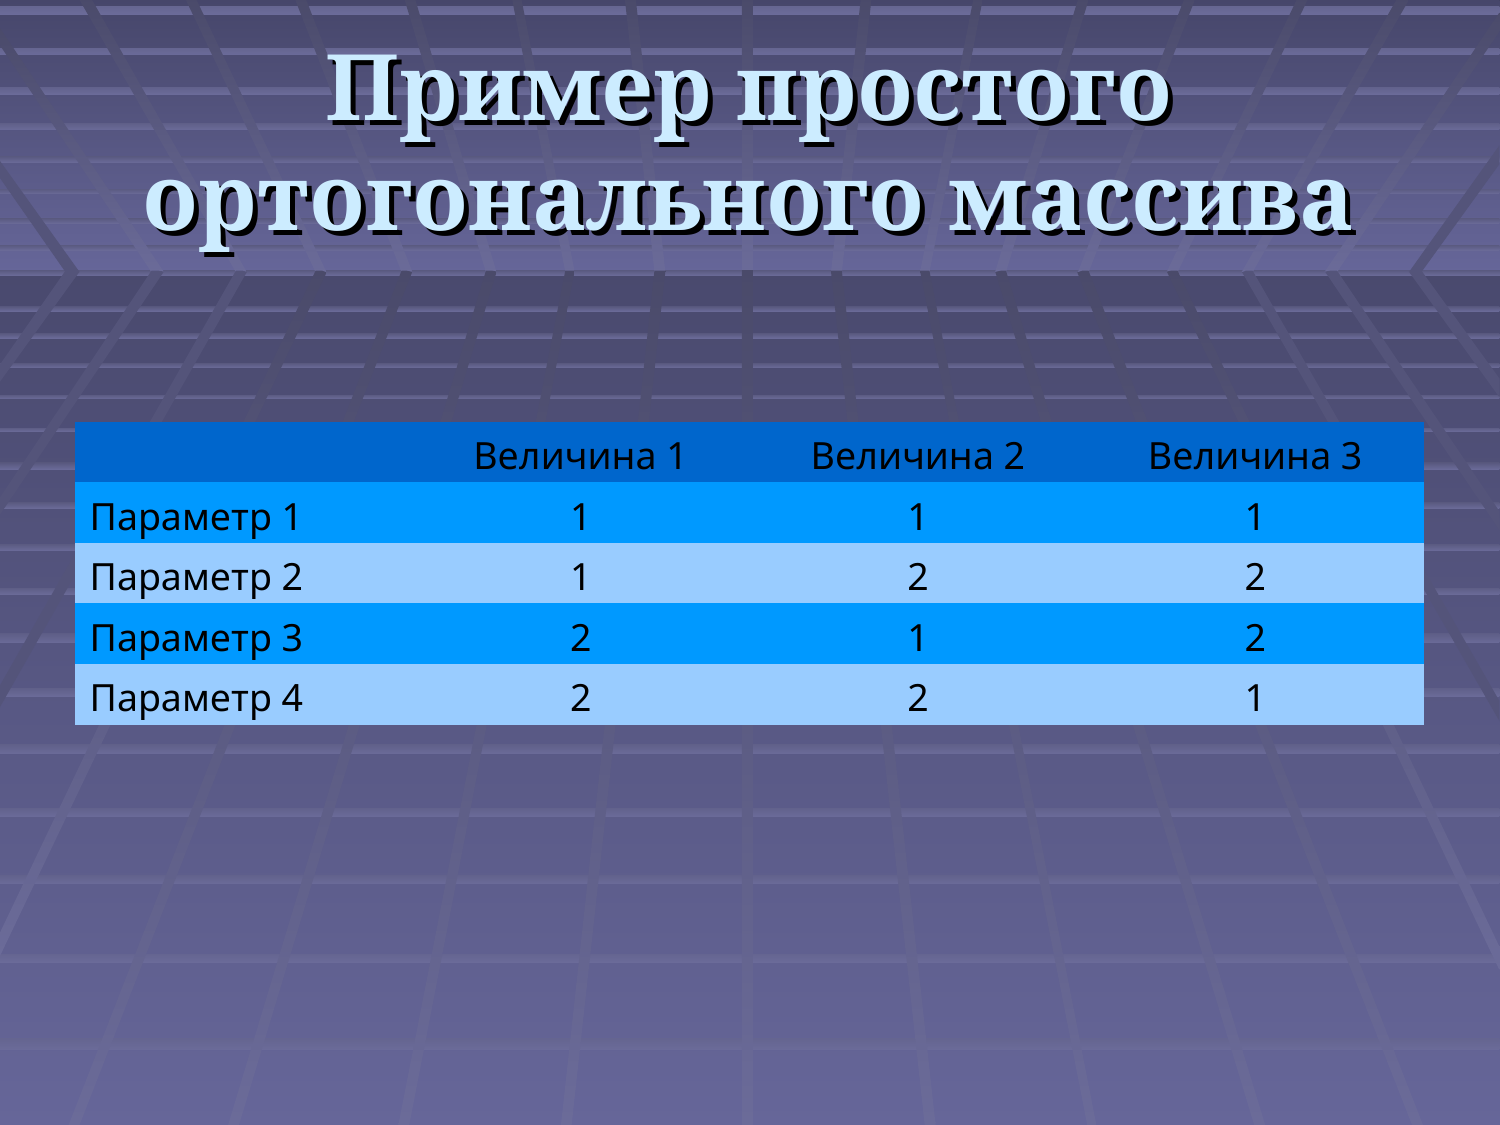

# Пример простого ортогонального массива
| | Величина 1 | Величина 2 | Величина 3 |
| --- | --- | --- | --- |
| Параметр 1 | 1 | 1 | 1 |
| Параметр 2 | 1 | 2 | 2 |
| Параметр 3 | 2 | 1 | 2 |
| Параметр 4 | 2 | 2 | 1 |